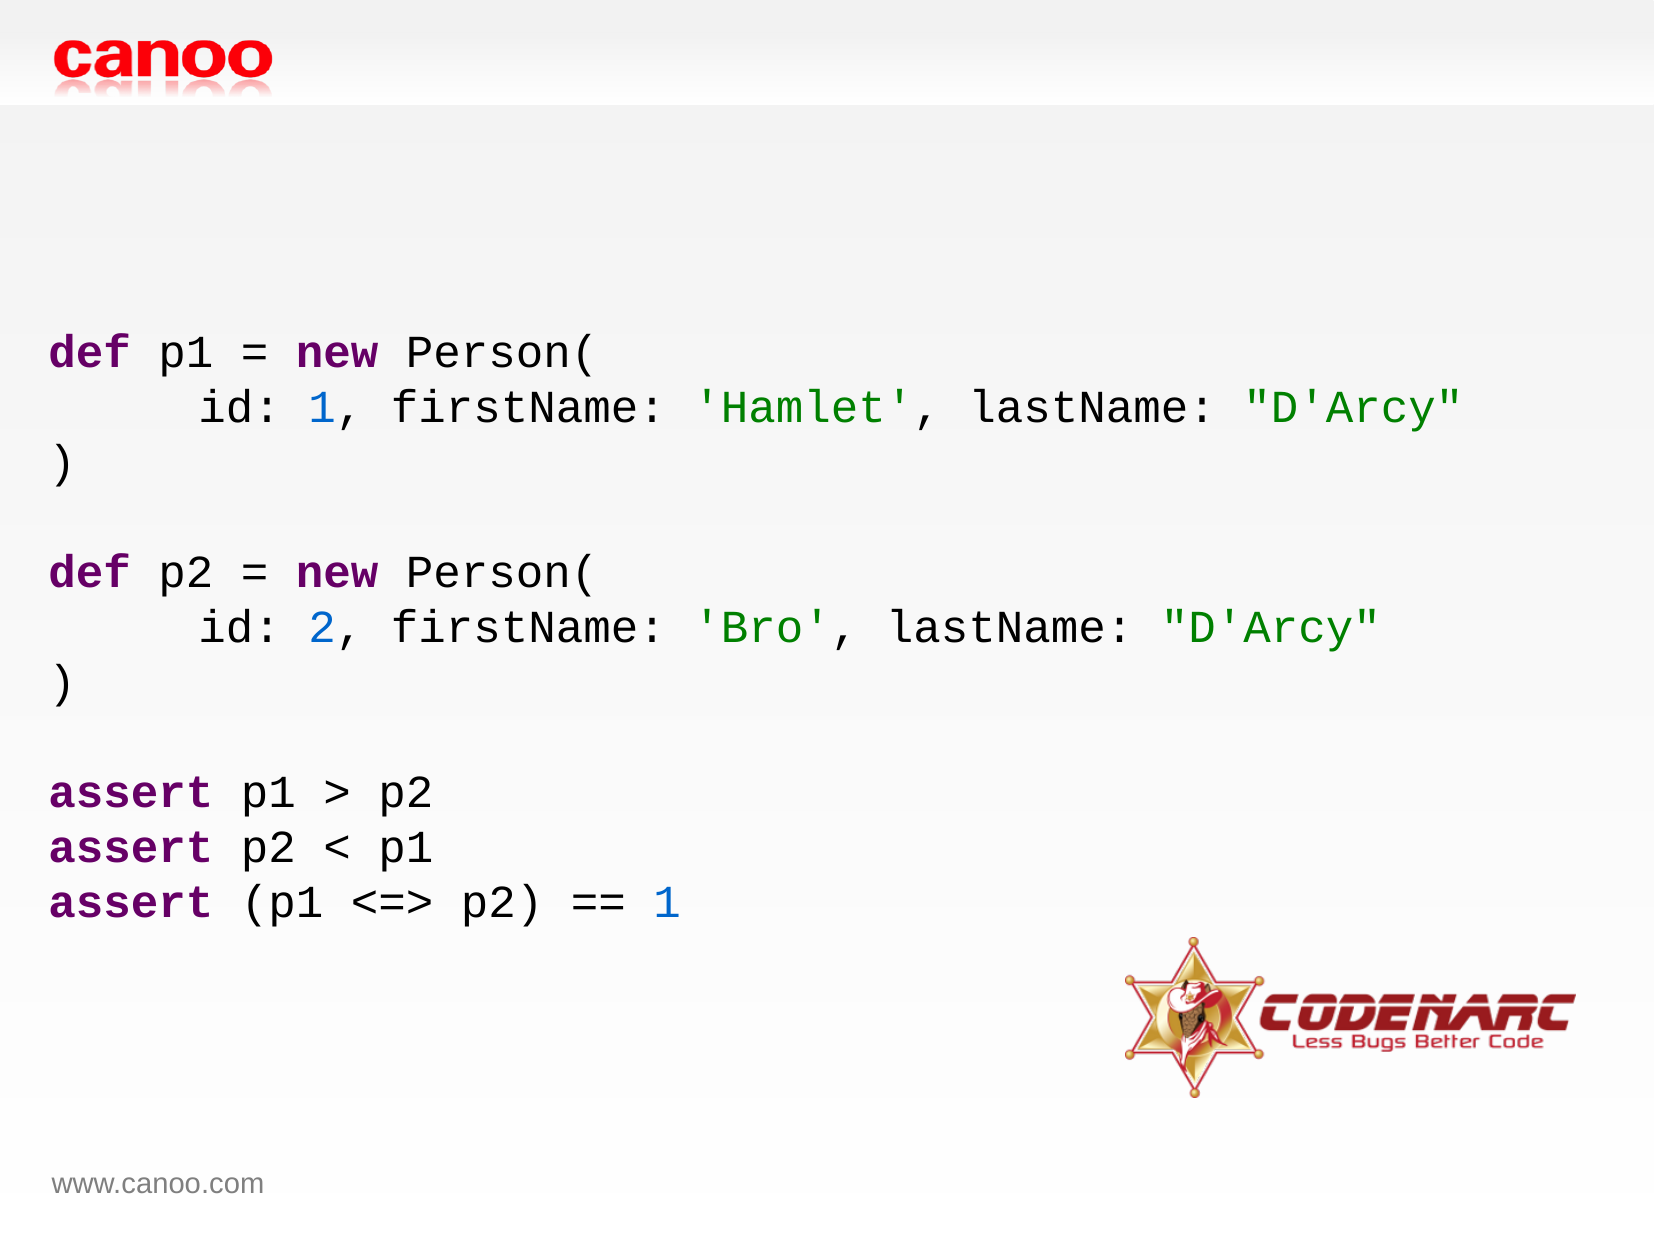

def p1 = new Person(
	id: 1, firstName: 'Hamlet', lastName: "D'Arcy"
)
def p2 = new Person(
	id: 2, firstName: 'Bro', lastName: "D'Arcy"
)
assert p1 > p2
assert p2 < p1
assert (p1 <=> p2) == 1